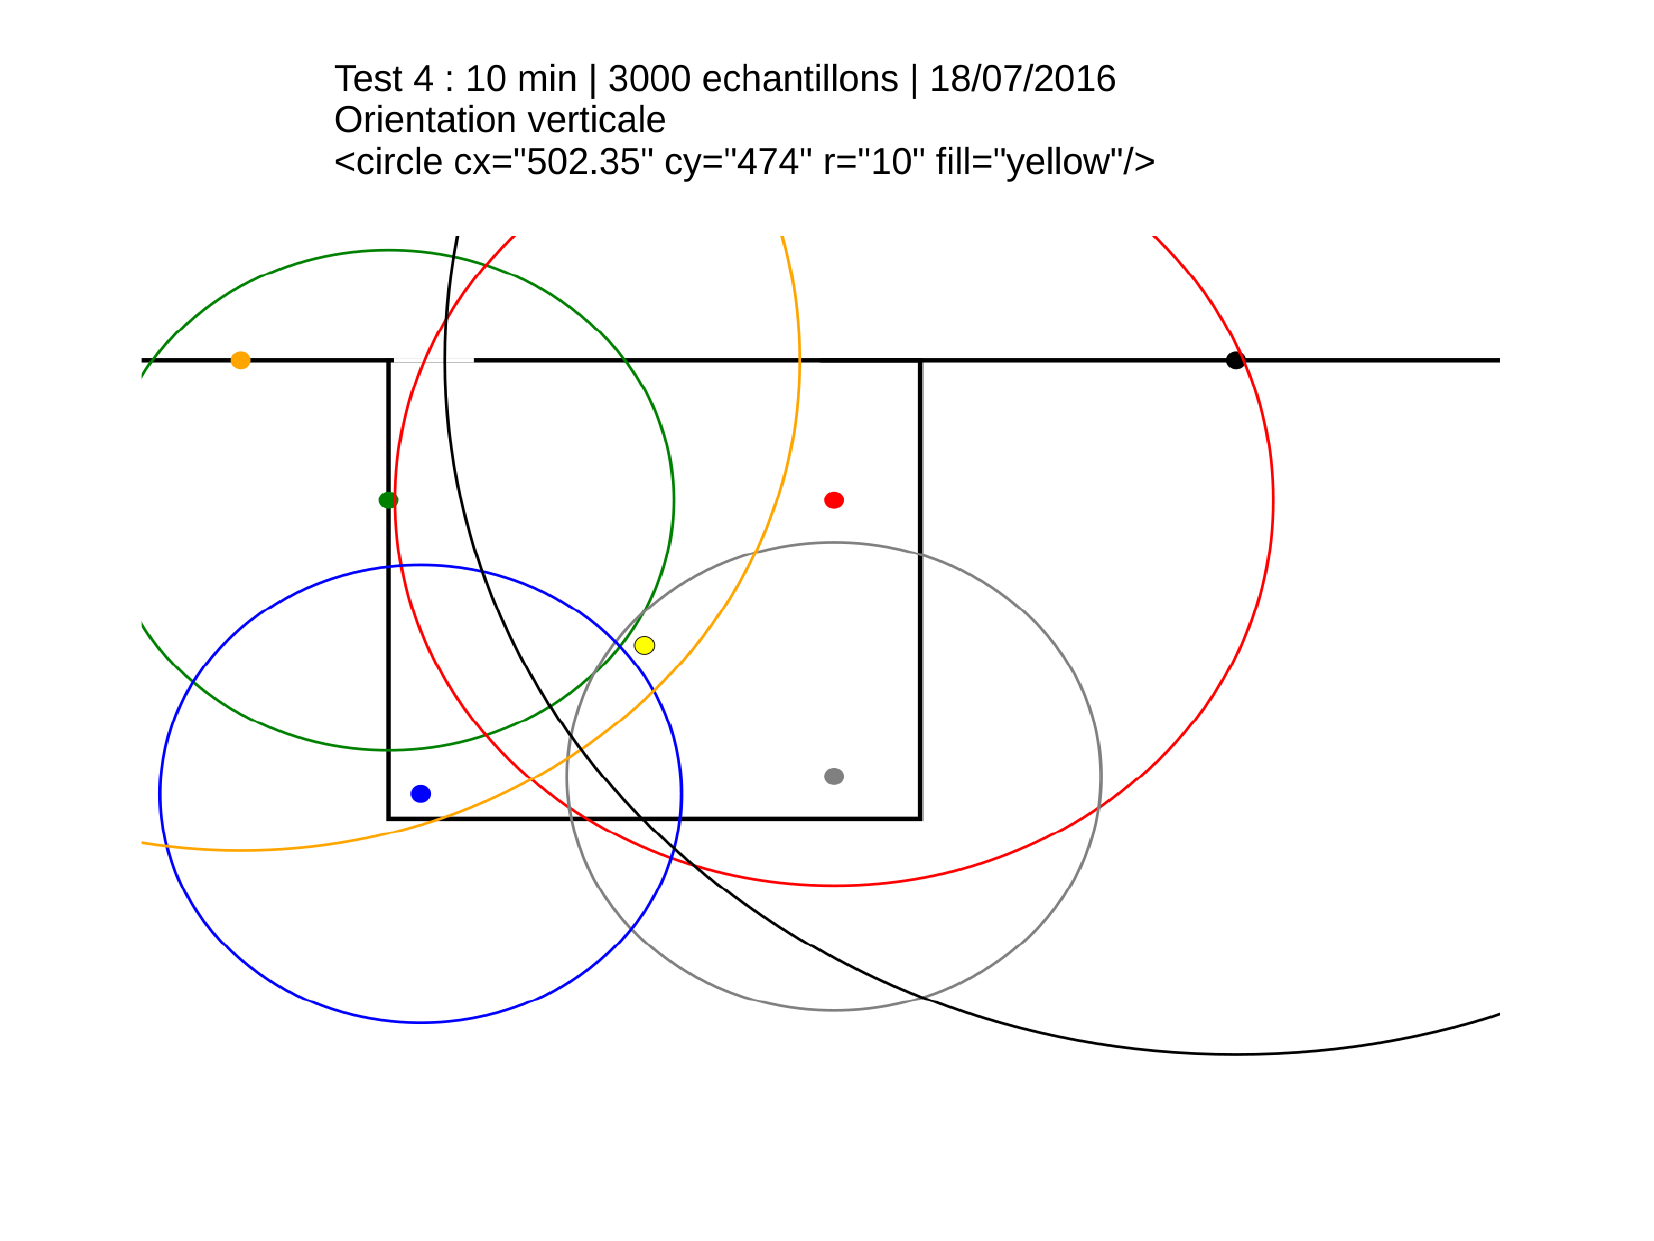

Test 4 : 10 min | 3000 echantillons | 18/07/2016
Orientation verticale
<circle cx="502.35" cy="474" r="10" fill="yellow"/>